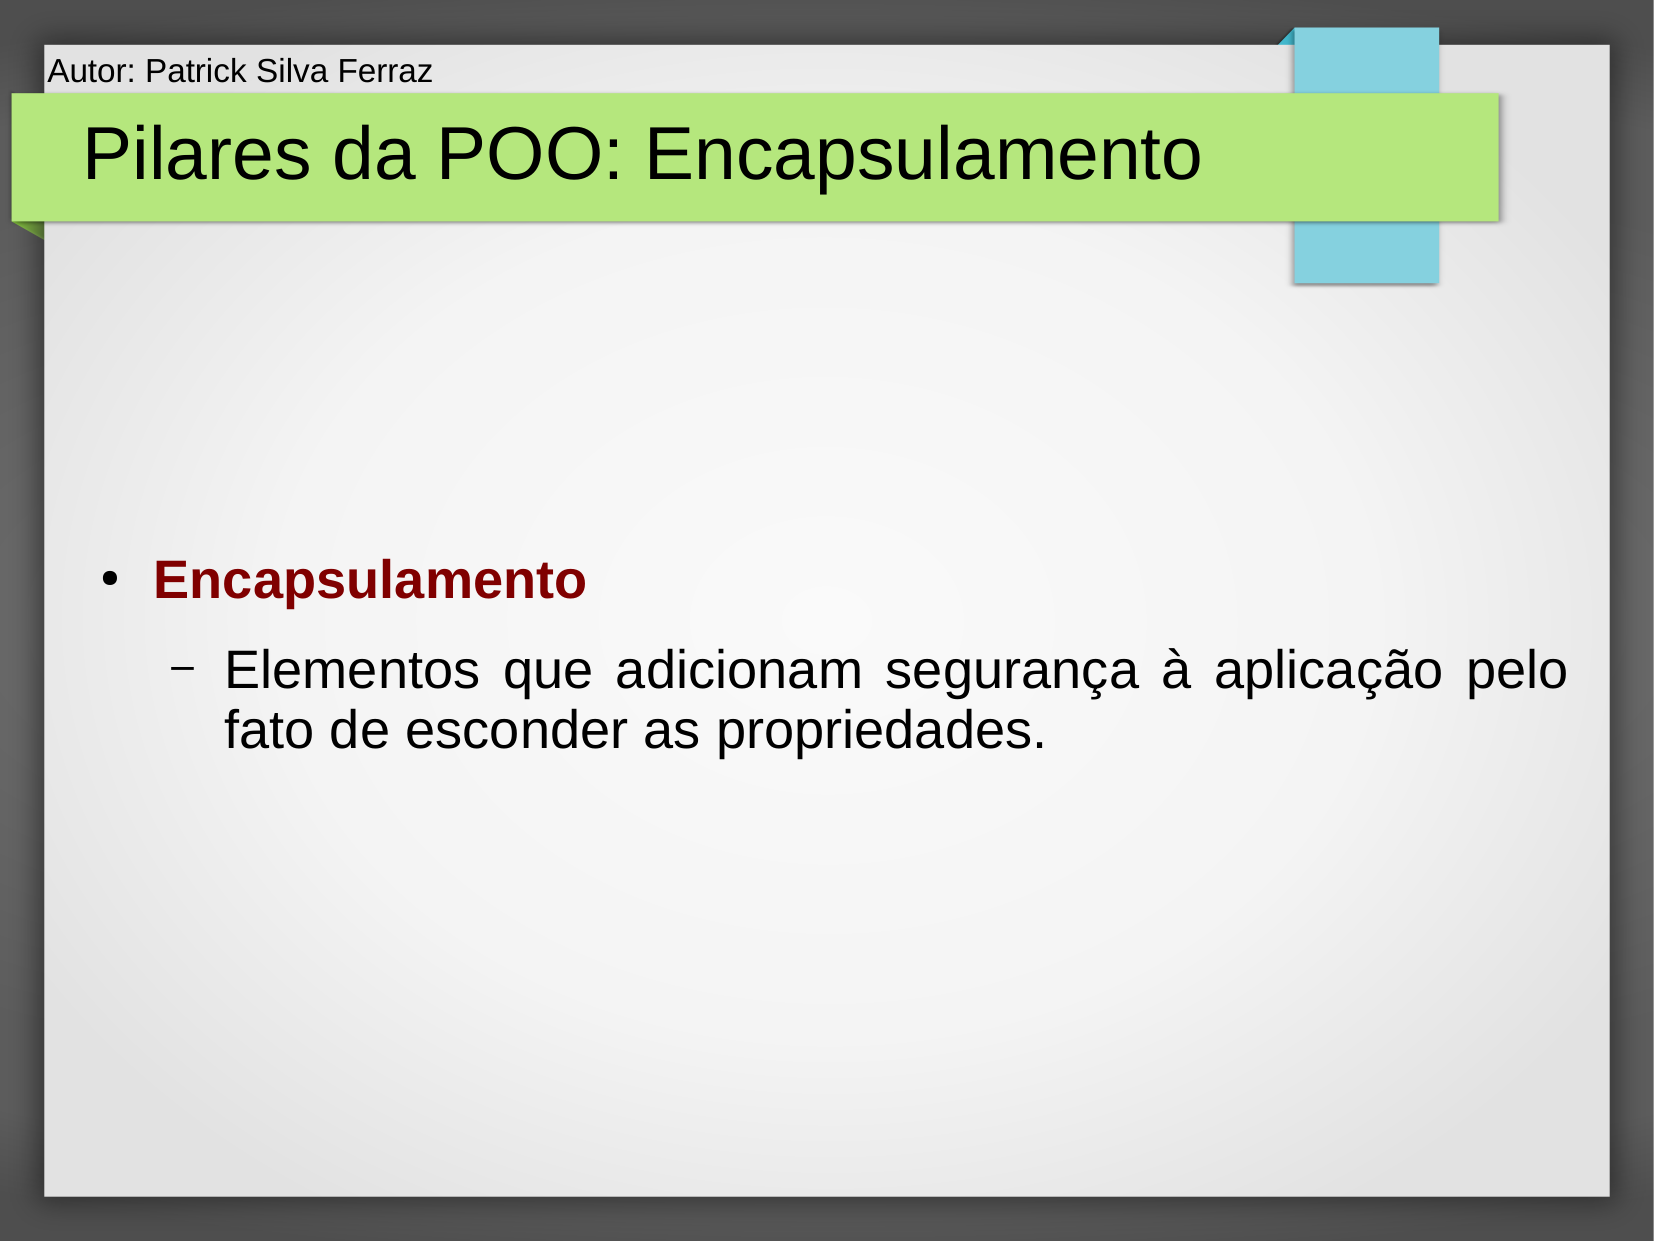

Autor: Patrick Silva Ferraz
# Pilares da POO: Encapsulamento
Encapsulamento
Elementos que adicionam segurança à aplicação pelo fato de esconder as propriedades.